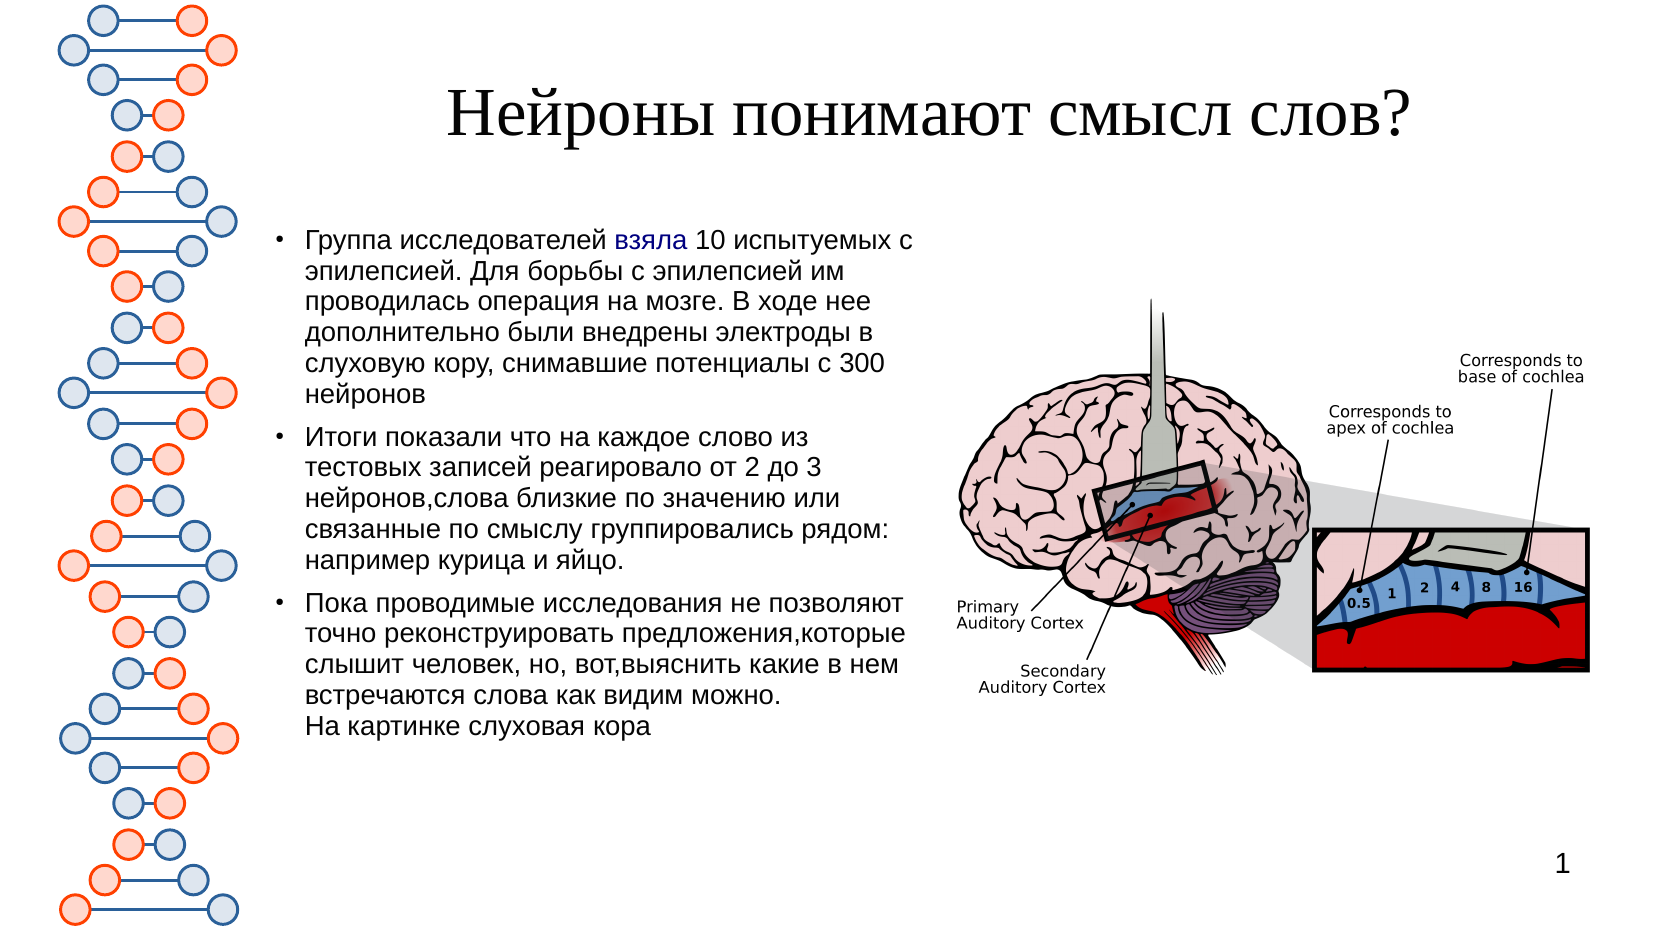

# Нейроны понимают смысл слов?
Группа исследователей взяла 10 испытуемых с эпилепсией. Для борьбы с эпилепсией им проводилась операция на мозге. В ходе нее дополнительно были внедрены электроды в слуховую кору, снимавшие потенциалы с 300 нейронов
Итоги показали что на каждое слово из тестовых записей реагировало от 2 до 3 нейронов,слова близкие по значению или связанные по смыслу группировались рядом: например курица и яйцо.
Пока проводимые исследования не позволяют точно реконструировать предложения,которые слышит человек, но, вот,выяснить какие в нем встречаются слова как видим можно.
На картинке слуховая кора
1